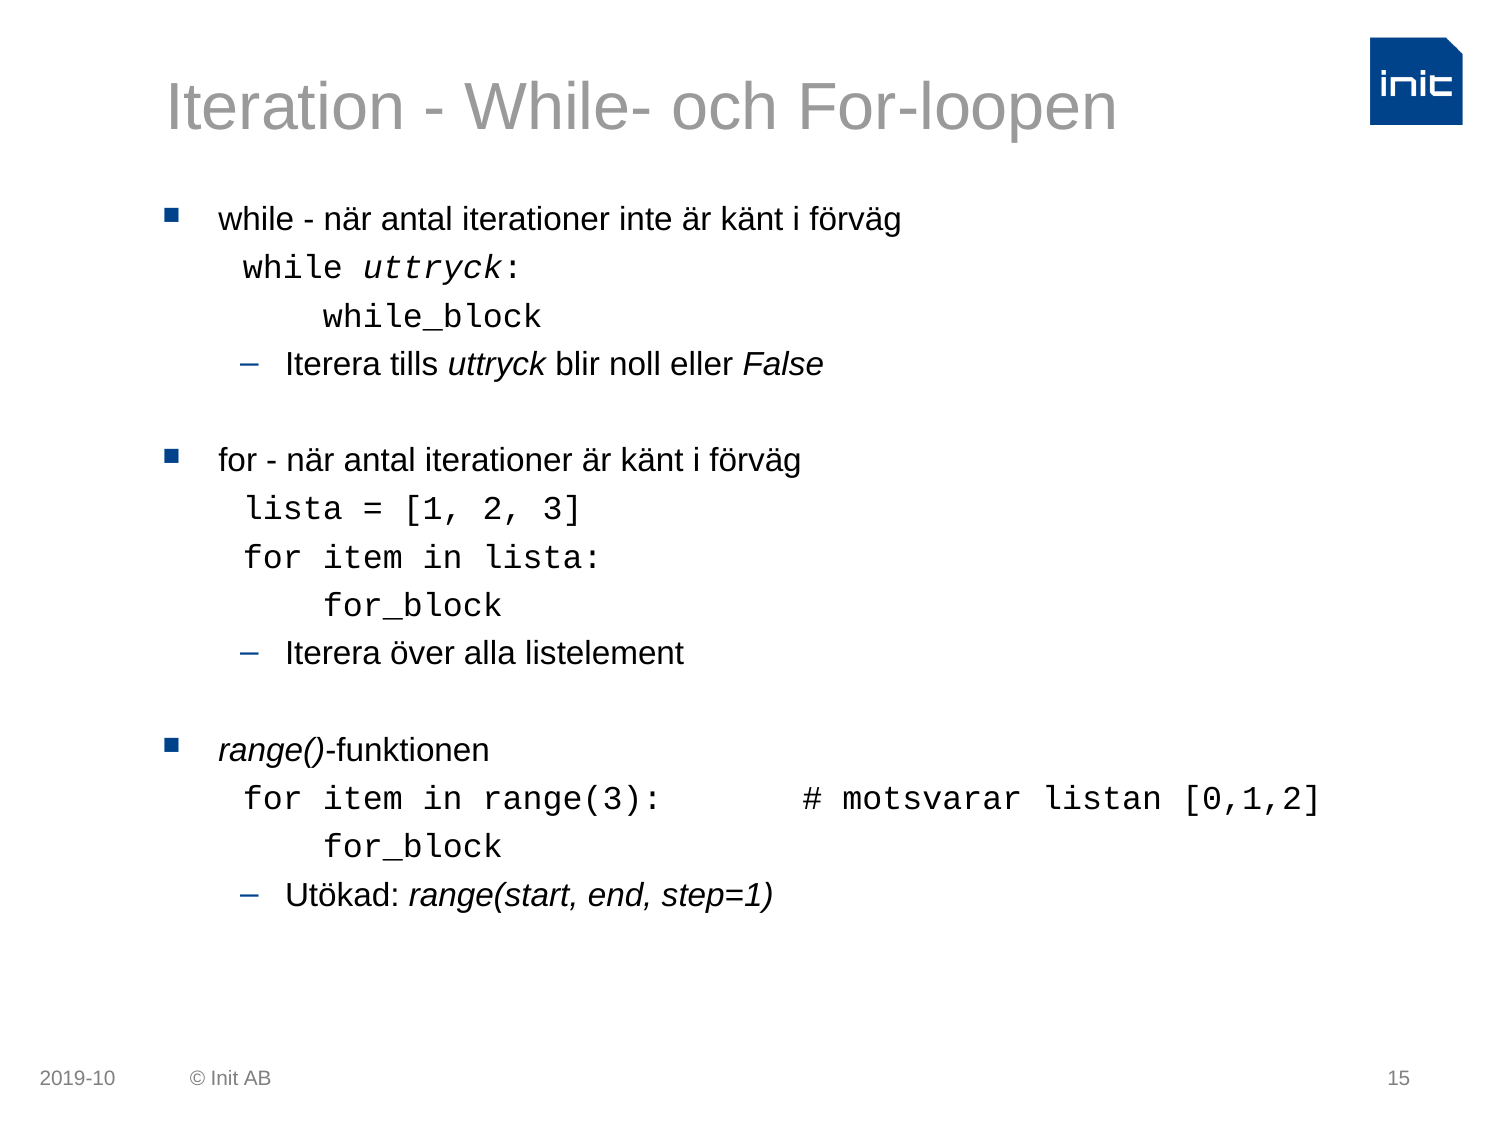

Iteration - While- och For-loopen
while - när antal iterationer inte är känt i förväg
while uttryck:
 while_block
Iterera tills uttryck blir noll eller False
for - när antal iterationer är känt i förväg
lista = [1, 2, 3]
for item in lista:
 for_block
Iterera över alla listelement
range()-funktionen
for item in range(3): # motsvarar listan [0,1,2]
 for_block
Utökad: range(start, end, step=1)
2019-10
© Init AB